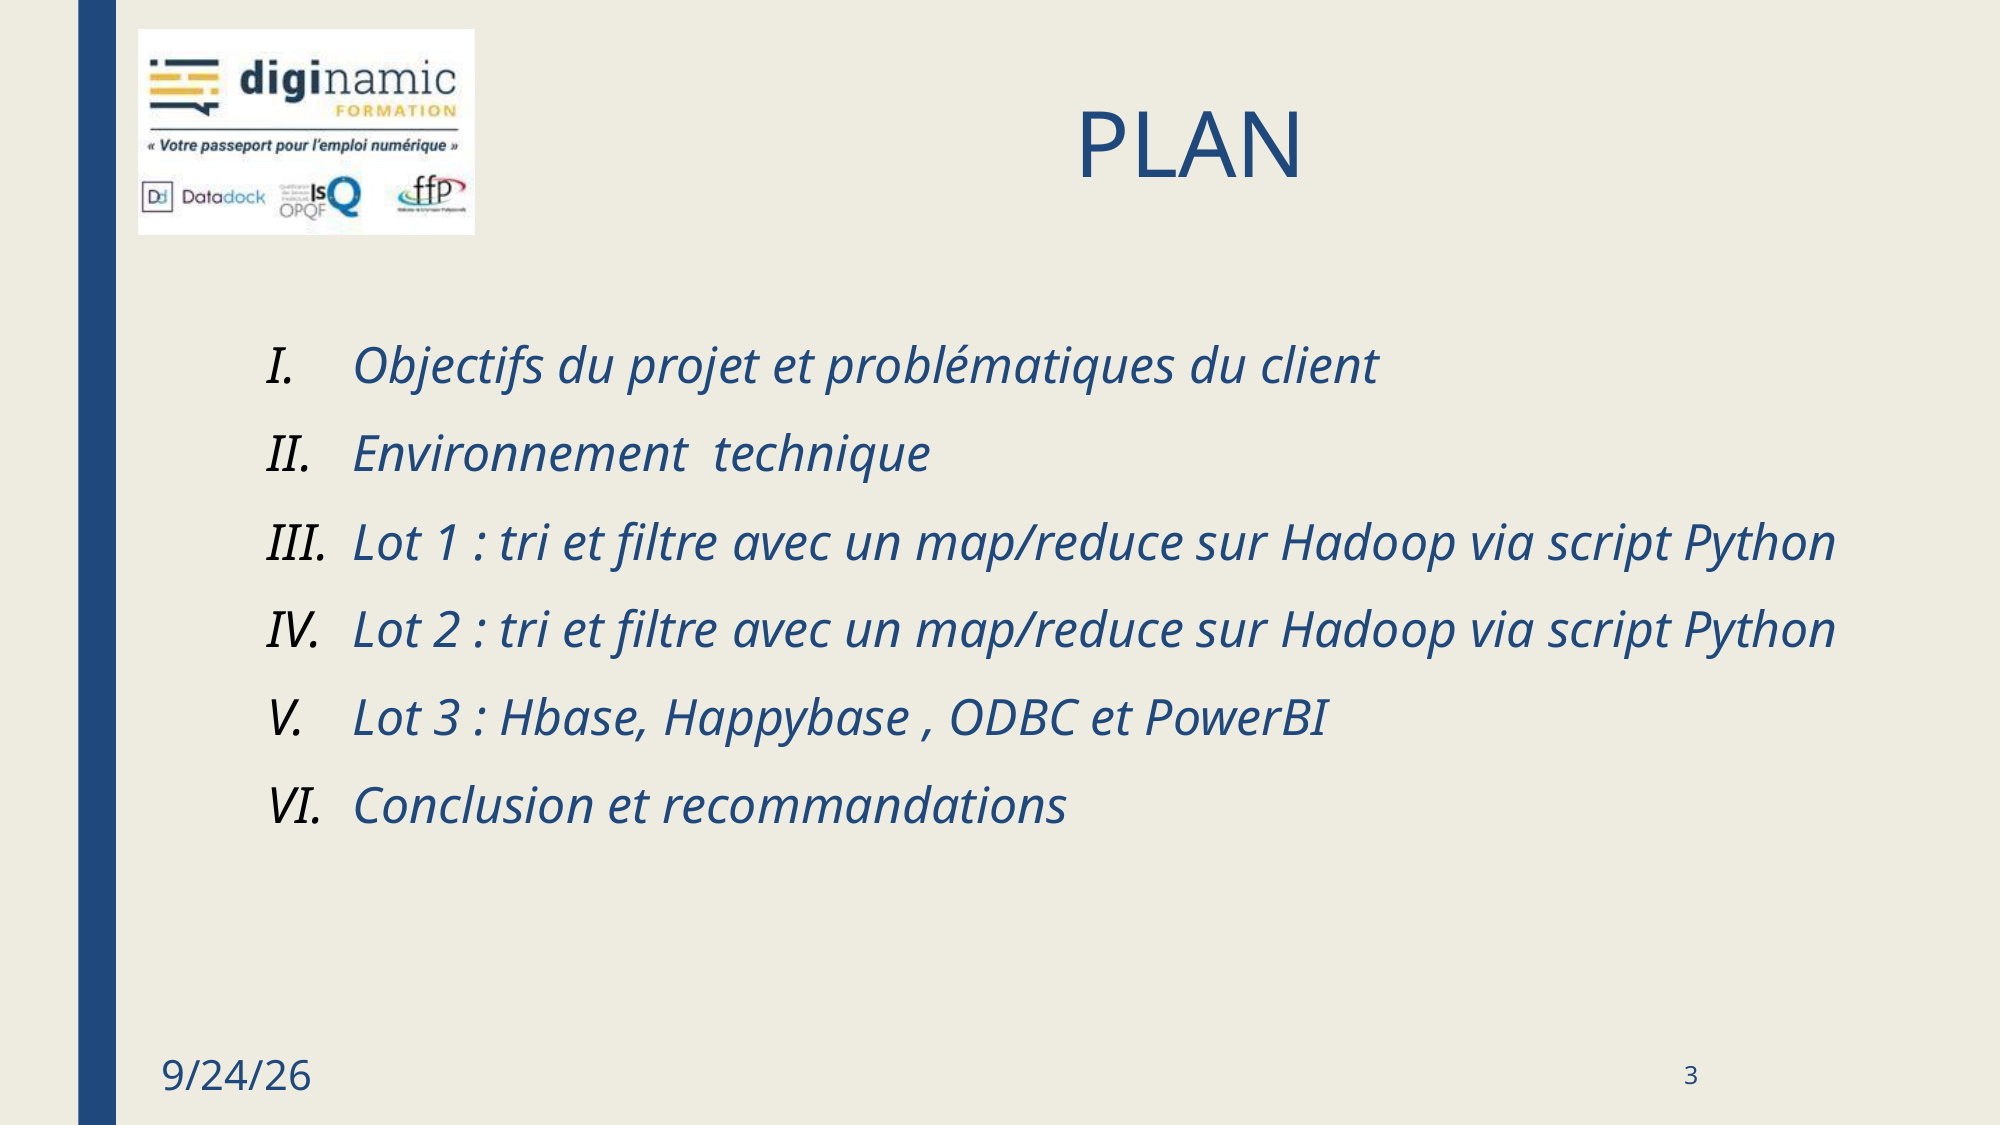

# PLAN
Objectifs du projet et problématiques du client
Environnement technique
Lot 1 : tri et filtre avec un map/reduce sur Hadoop via script Python
Lot 2 : tri et filtre avec un map/reduce sur Hadoop via script Python
Lot 3 : Hbase, Happybase , ODBC et PowerBI
Conclusion et recommandations
3